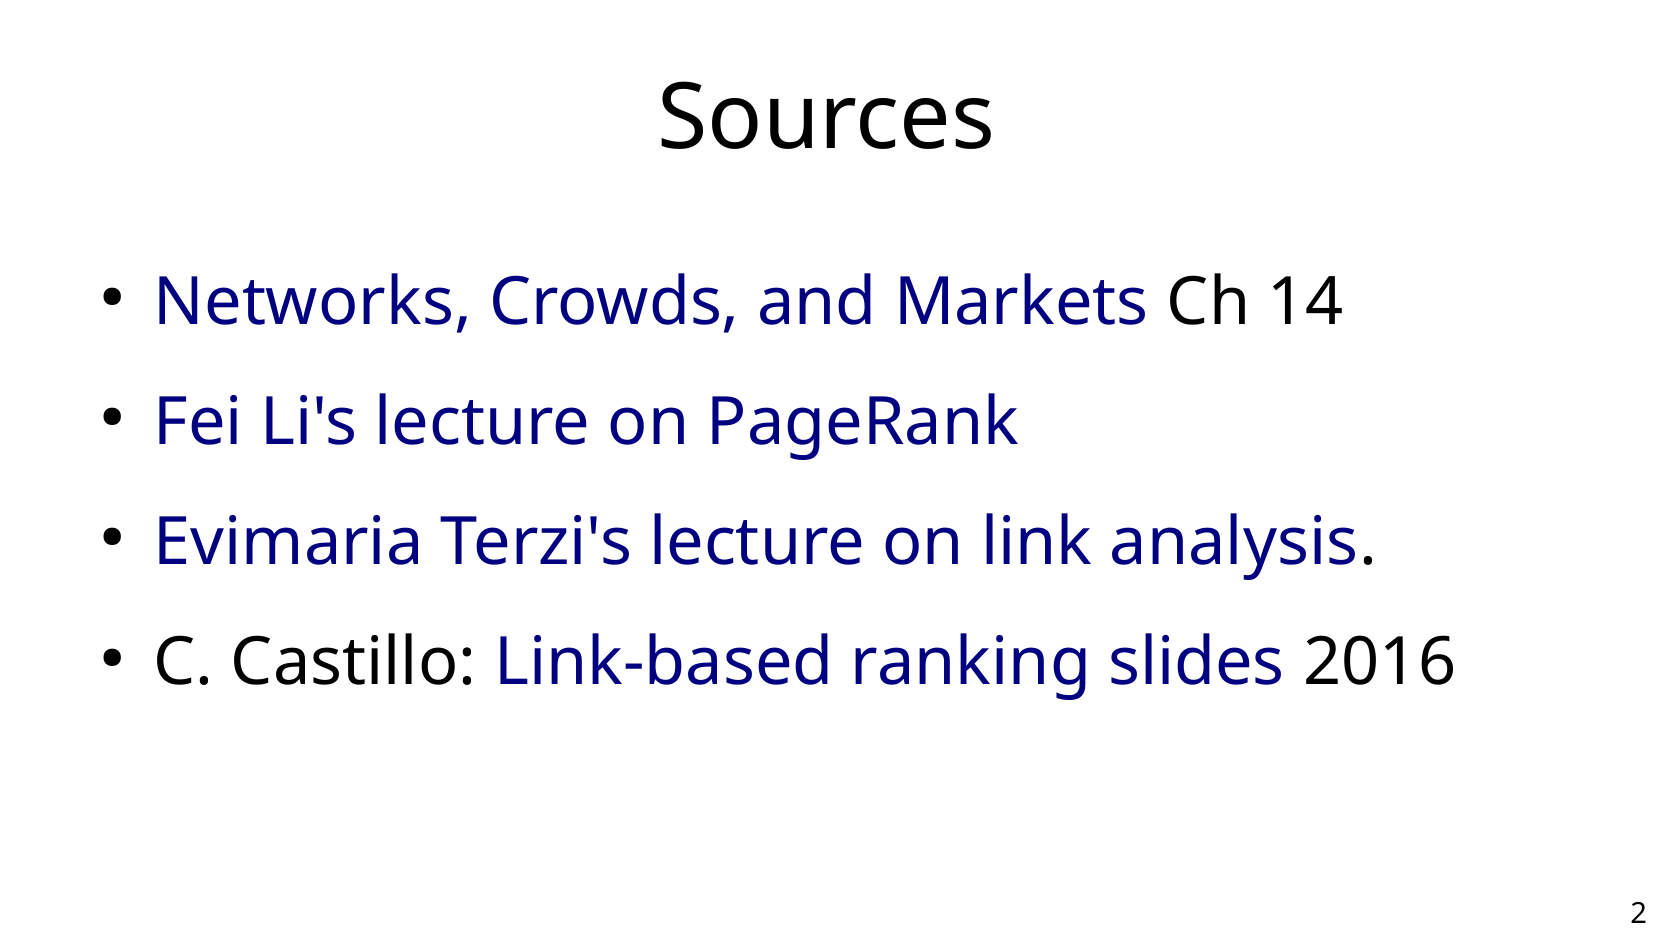

# Sources
Networks, Crowds, and Markets Ch 14
Fei Li's lecture on PageRank
Evimaria Terzi's lecture on link analysis.
C. Castillo: Link-based ranking slides 2016
2